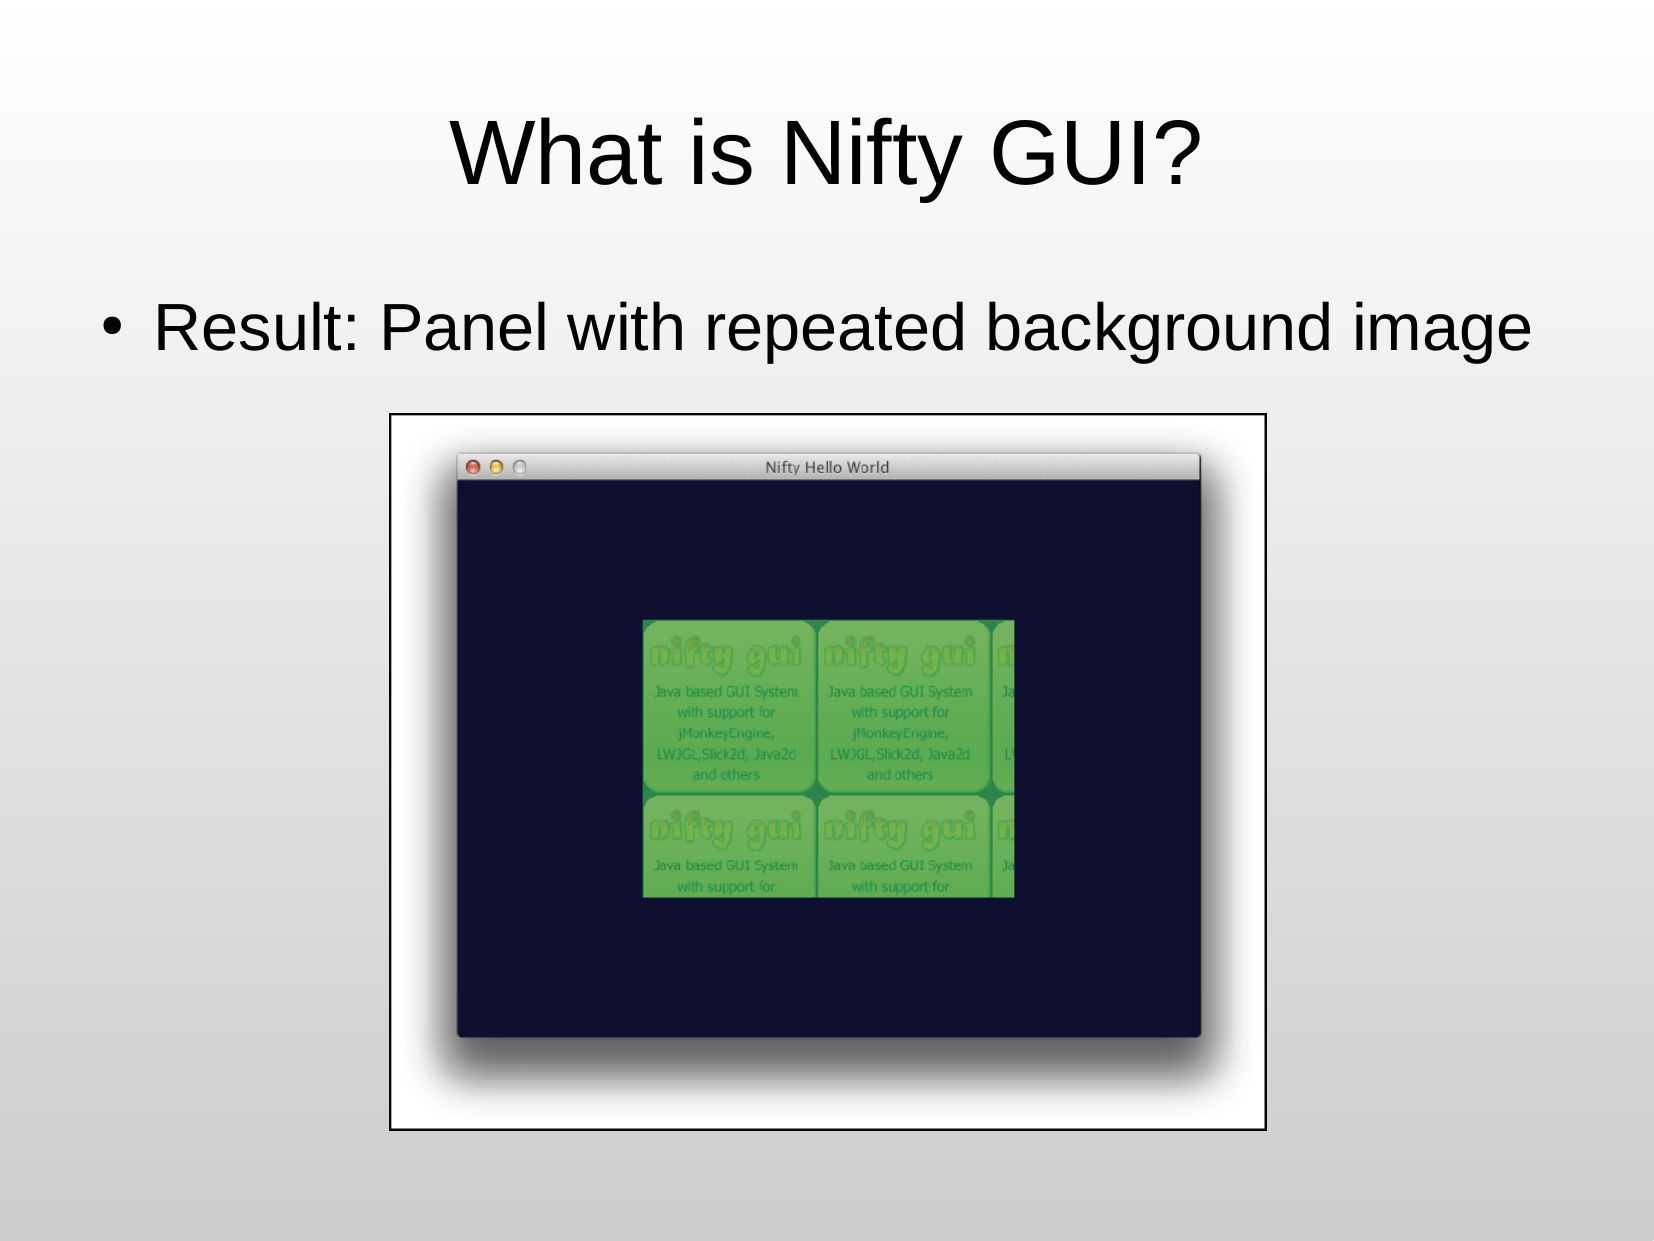

# What is Nifty GUI?
Result: Panel with repeated background image